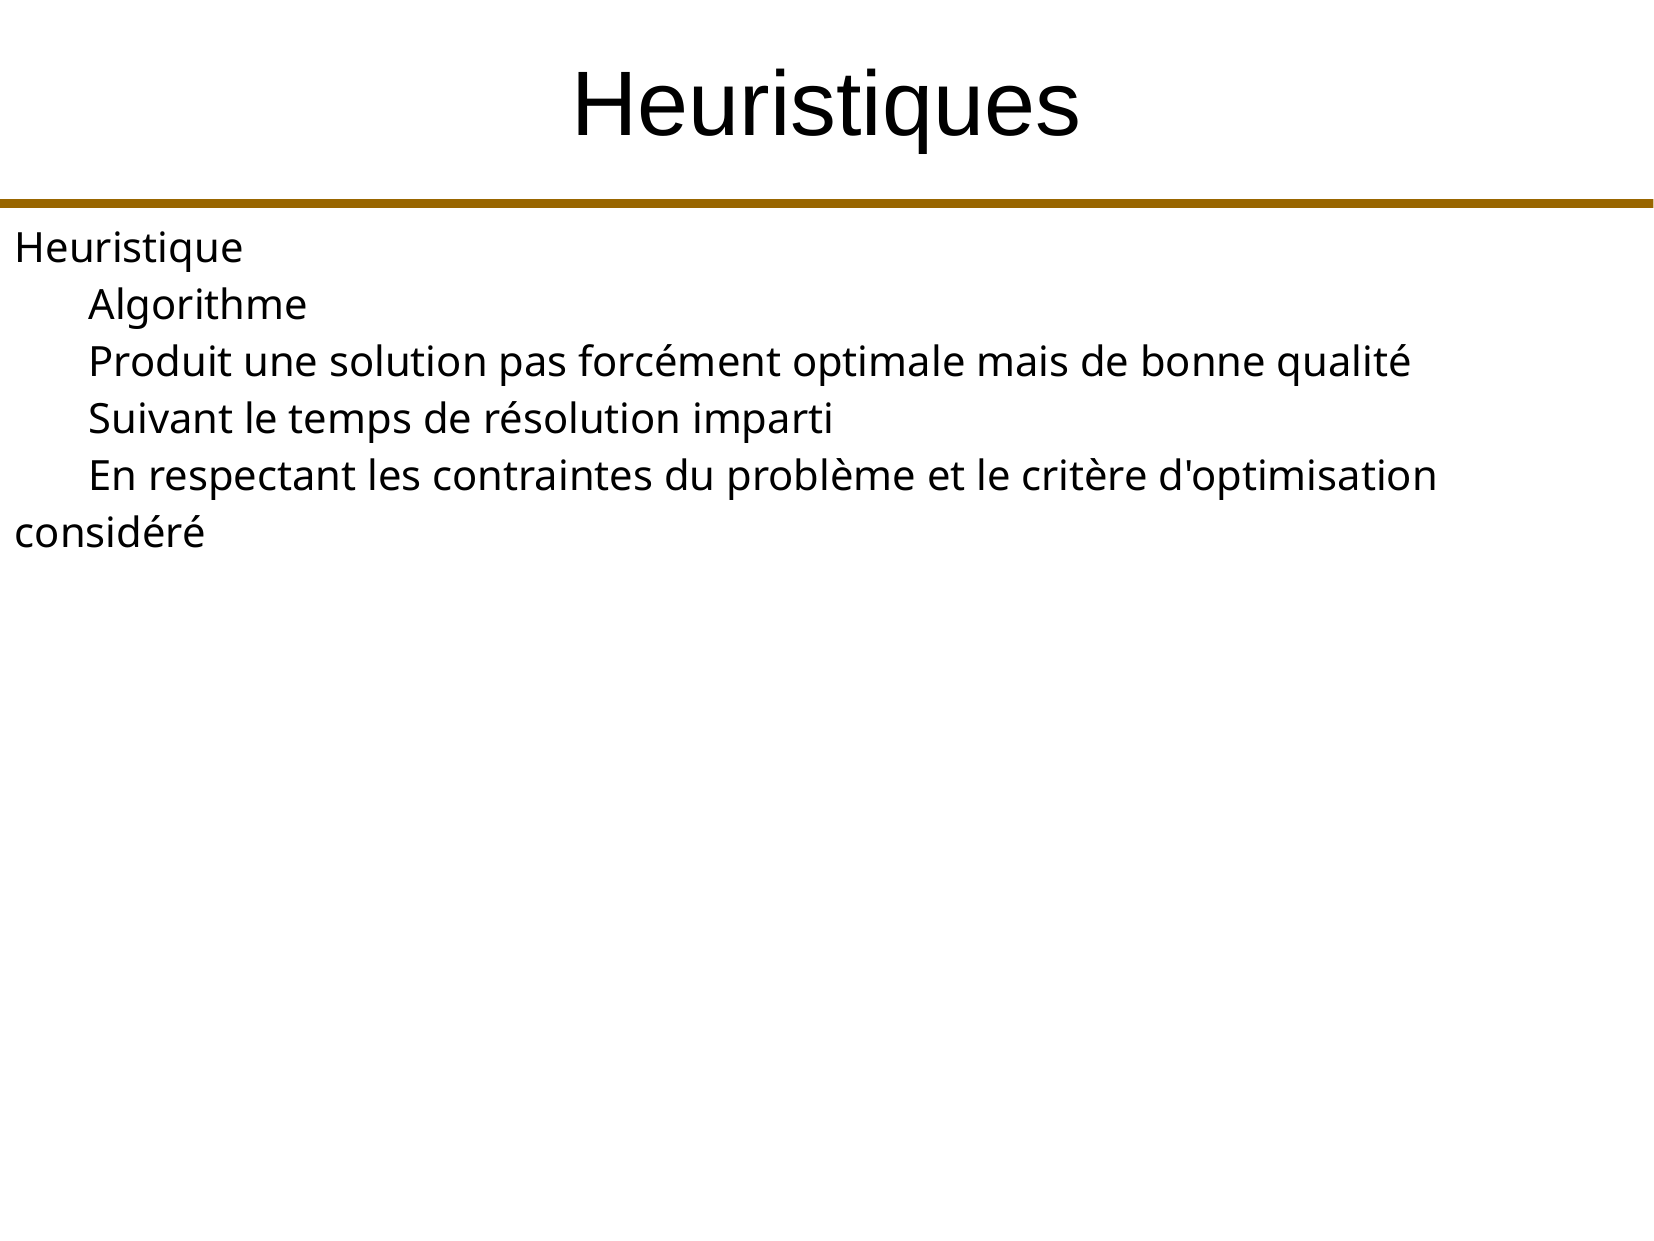

# Heuristiques
Heuristique
	Algorithme
	Produit une solution pas forcément optimale mais de bonne qualité
	Suivant le temps de résolution imparti
	En respectant les contraintes du problème et le critère d'optimisation considéré